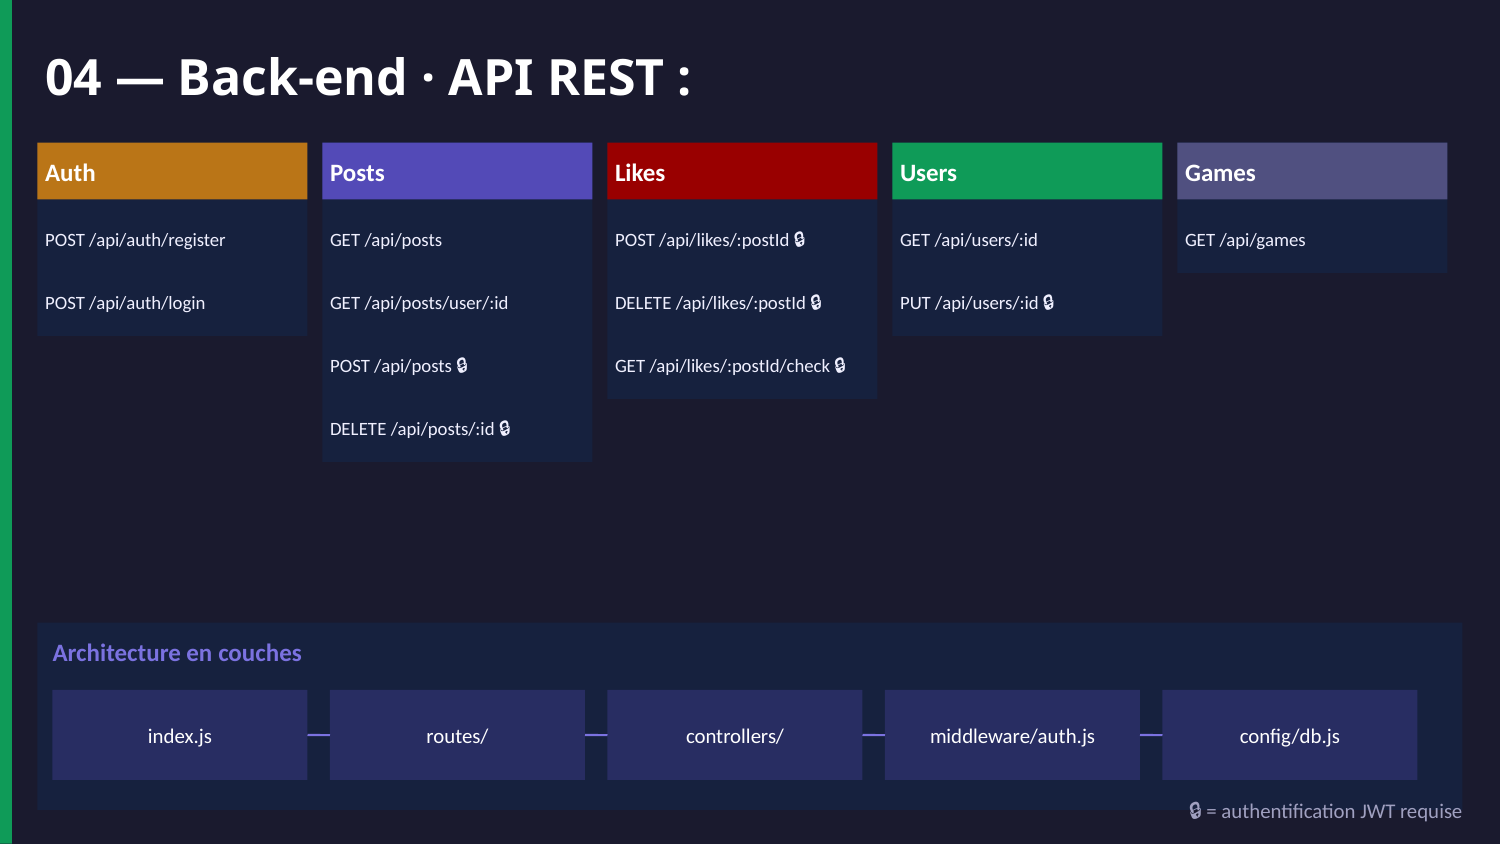

04 — Back-end · API REST :
Auth
Posts
Likes
Users
Games
POST /api/auth/register
GET /api/posts
POST /api/likes/:postId 🔒
GET /api/users/:id
GET /api/games
POST /api/auth/login
GET /api/posts/user/:id
DELETE /api/likes/:postId 🔒
PUT /api/users/:id 🔒
POST /api/posts 🔒
GET /api/likes/:postId/check 🔒
DELETE /api/posts/:id 🔒
Architecture en couches
index.js
routes/
controllers/
middleware/auth.js
config/db.js
🔒 = authentification JWT requise